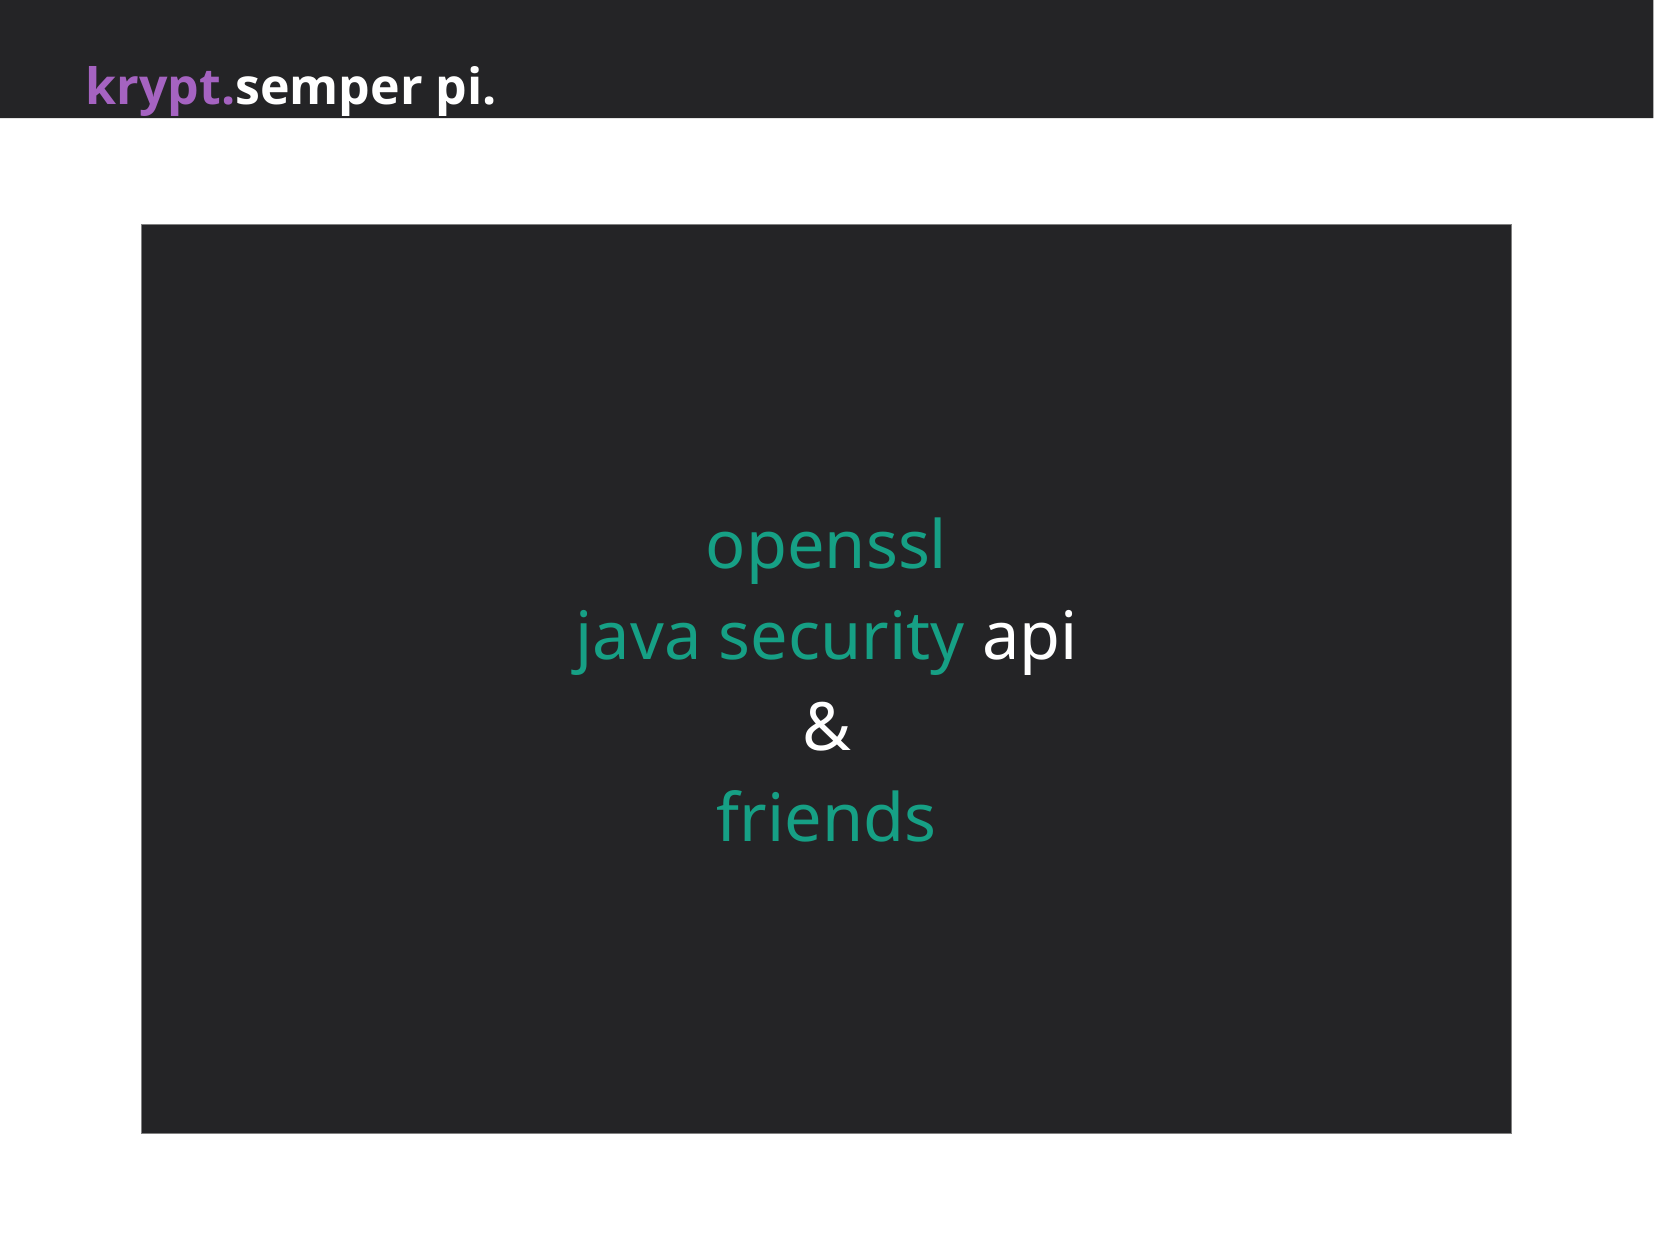

krypt.semper pi.
openssl
java security api
&
friends